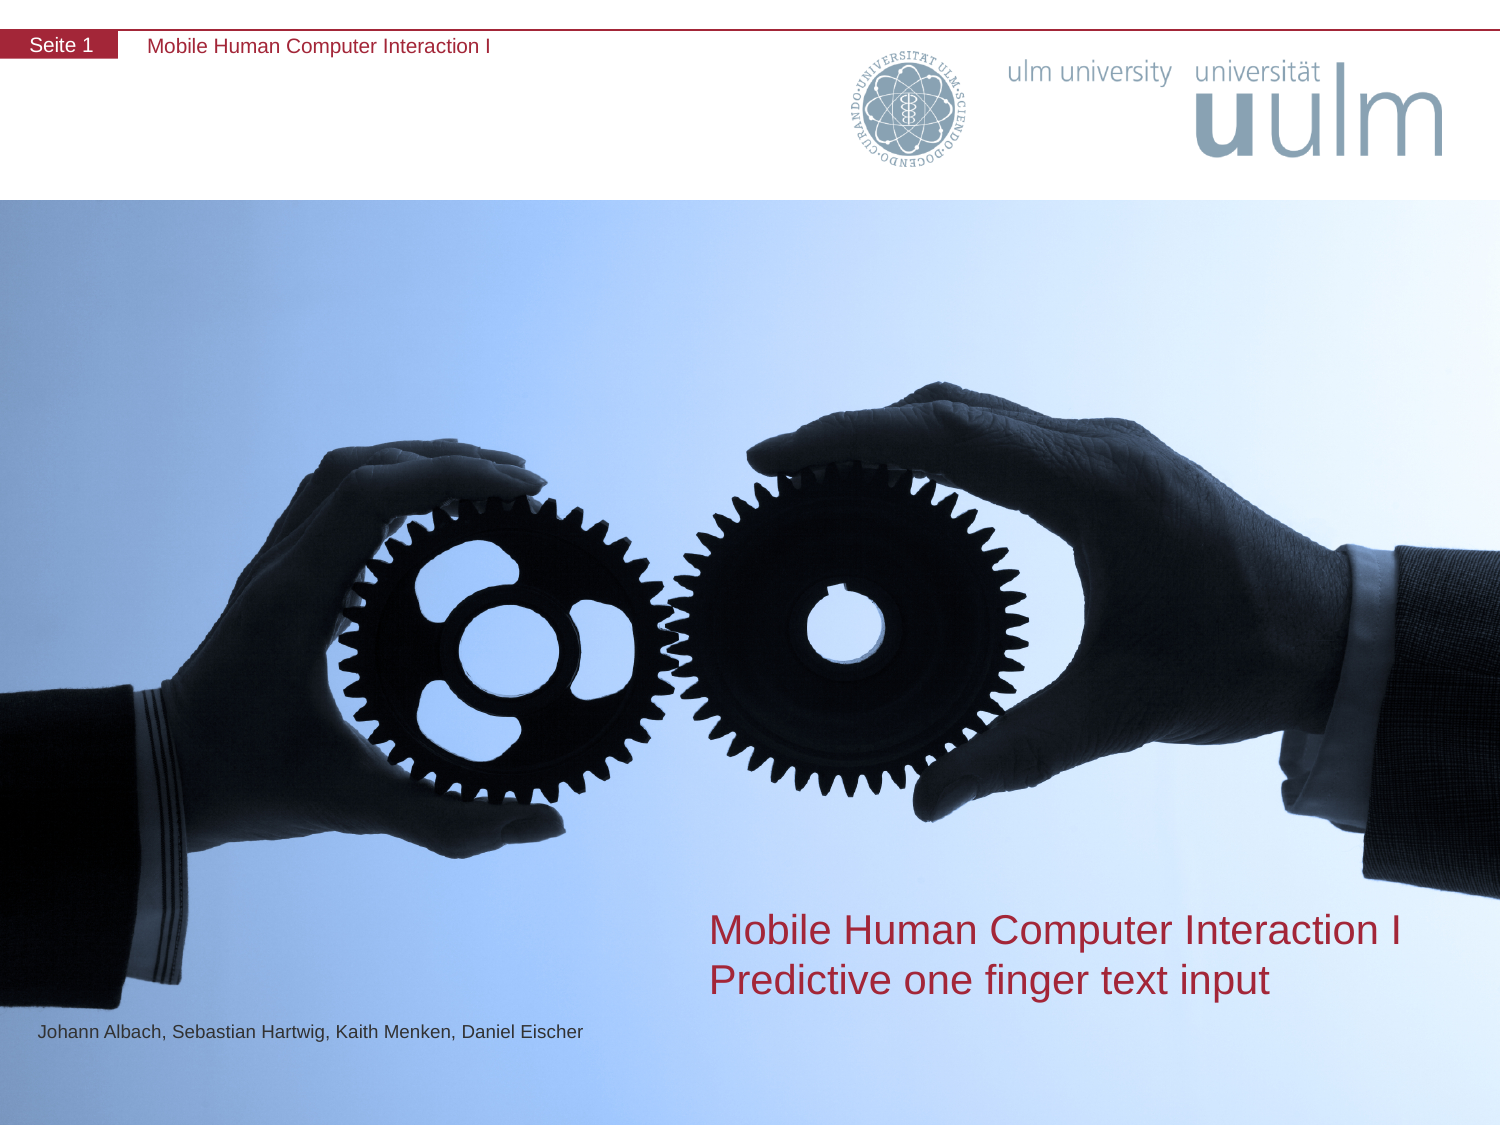

Mobile Human Computer Interaction I
Predictive one finger text input
Johann Albach, Sebastian Hartwig, Kaith Menken, Daniel Eischer